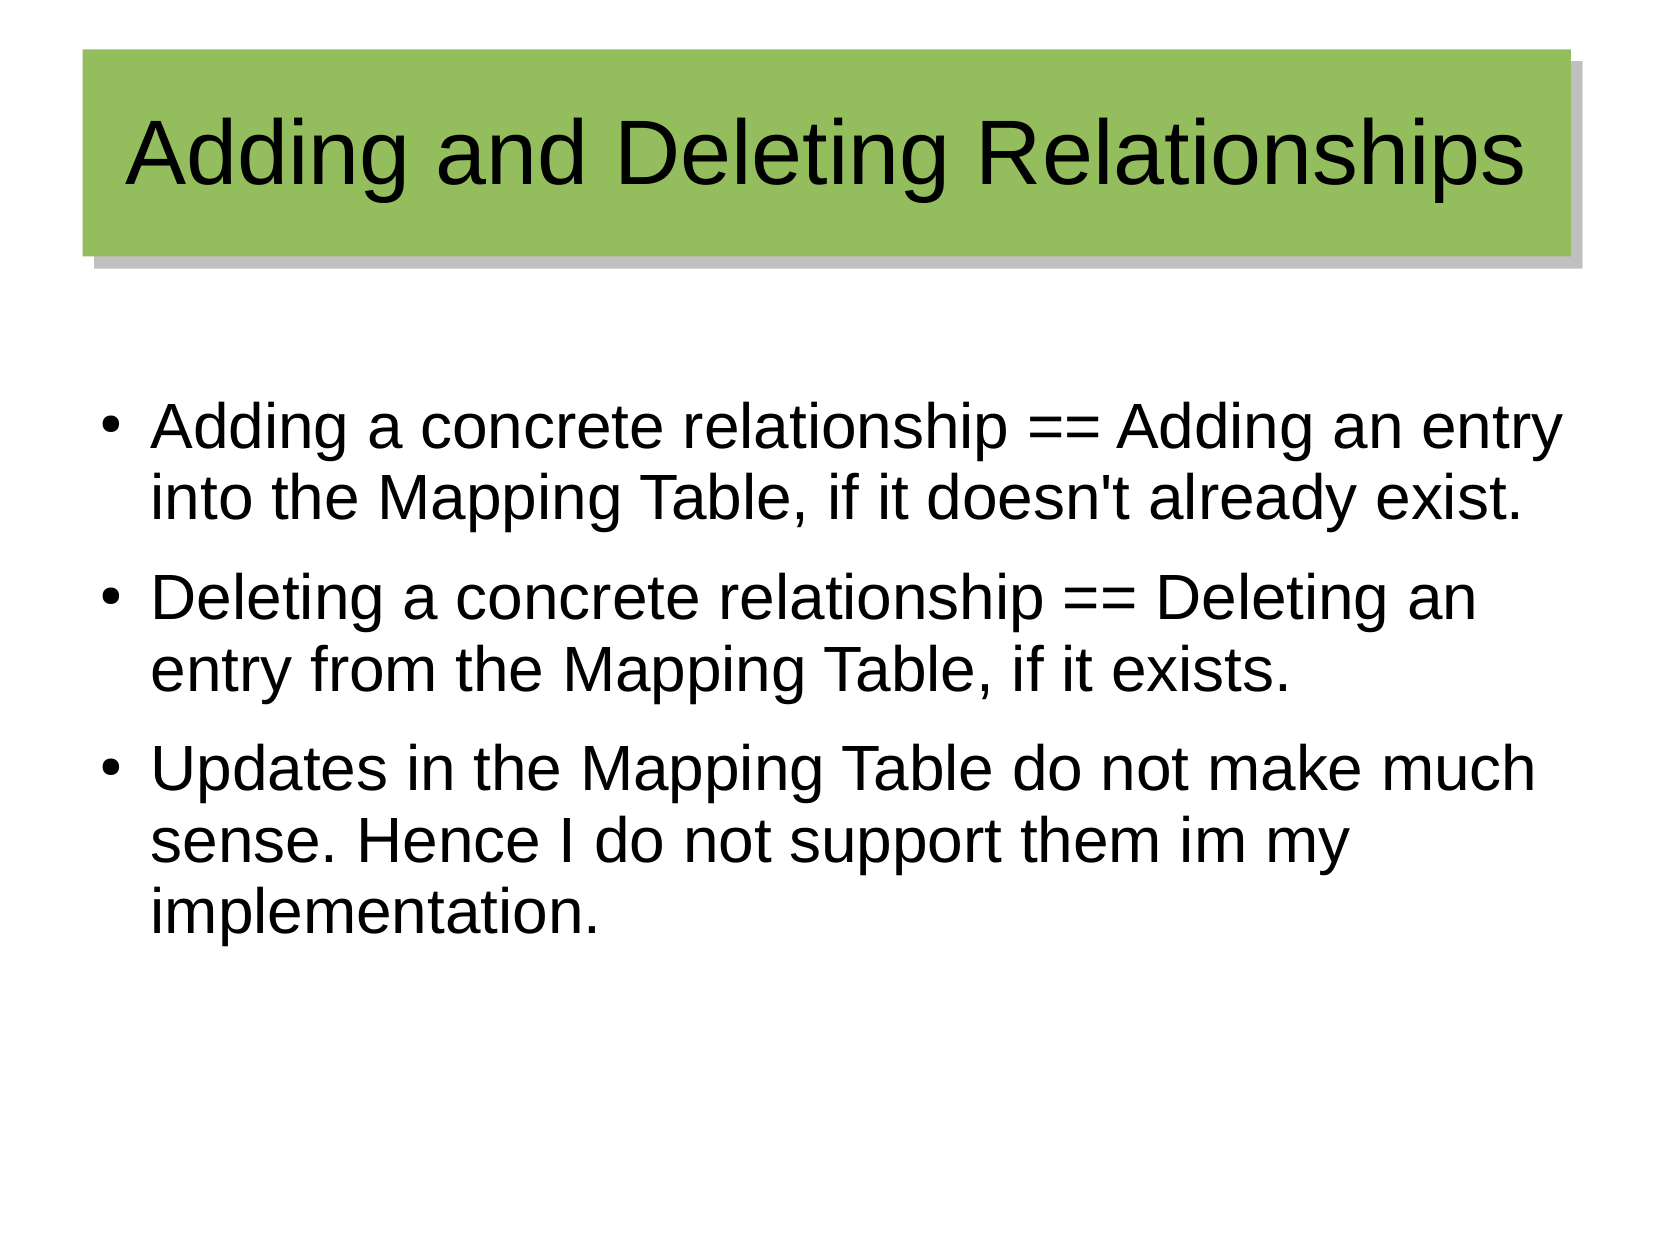

# Adding and Deleting Relationships
Adding a concrete relationship == Adding an entry into the Mapping Table, if it doesn't already exist.
Deleting a concrete relationship == Deleting an entry from the Mapping Table, if it exists.
Updates in the Mapping Table do not make much sense. Hence I do not support them im my implementation.